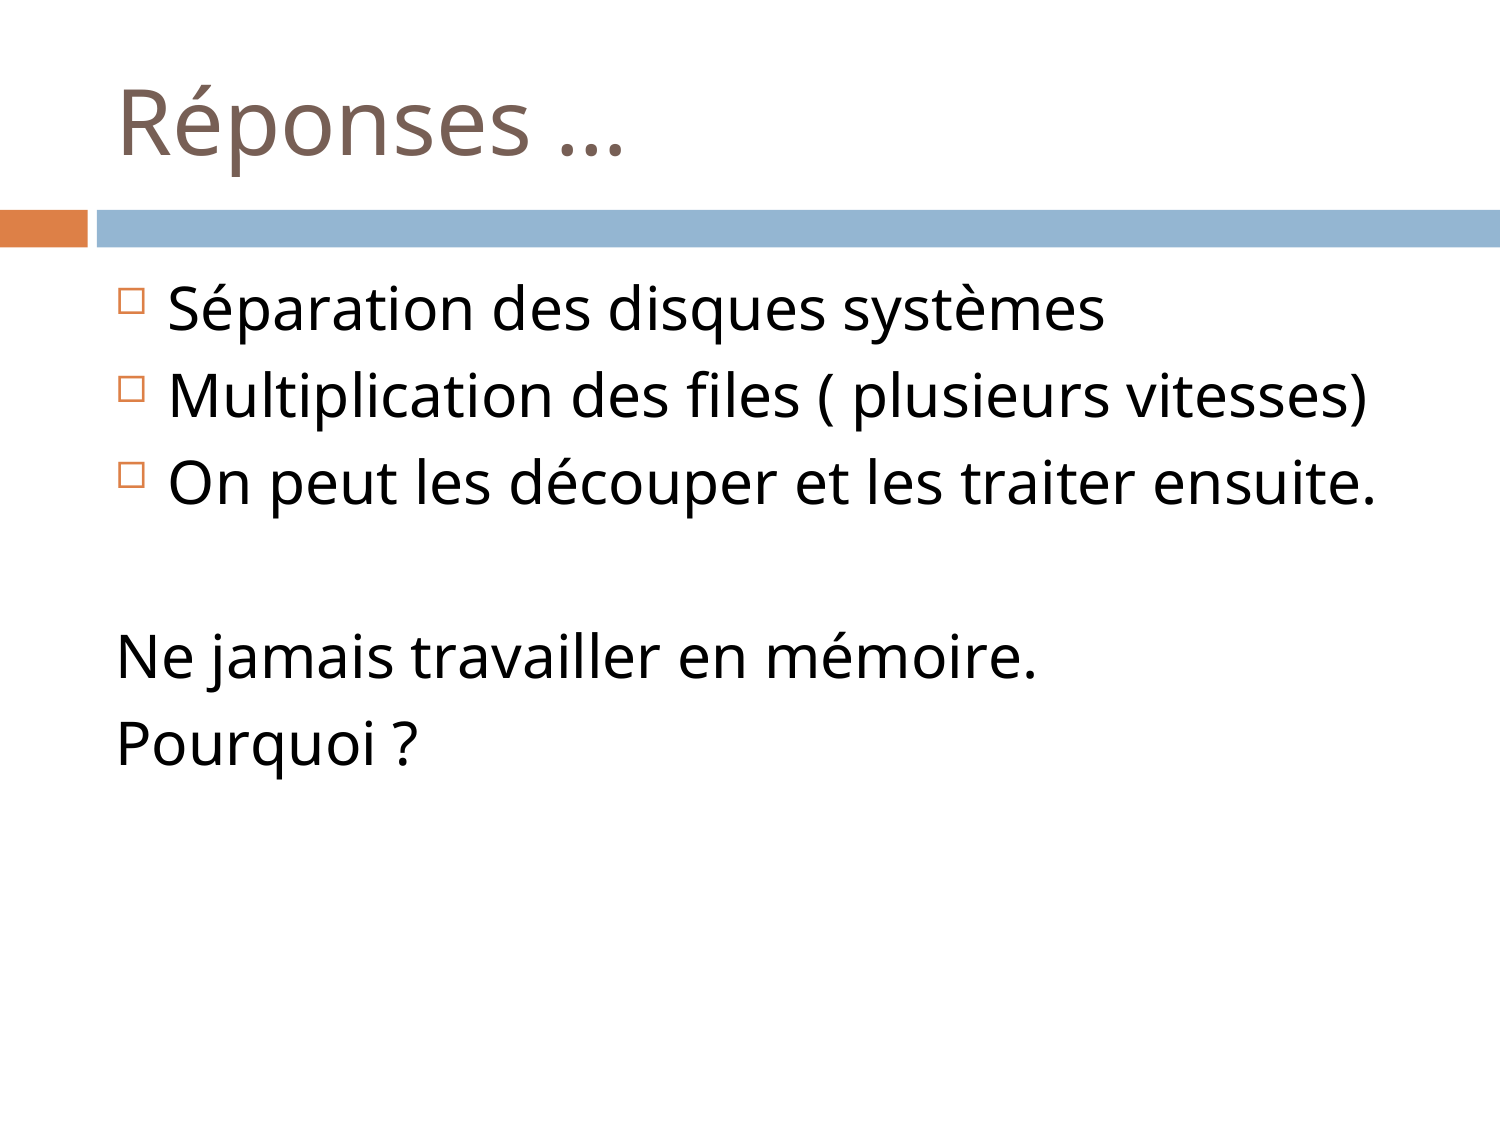

# Réponses …
Séparation des disques systèmes
Multiplication des files ( plusieurs vitesses)
On peut les découper et les traiter ensuite.
Ne jamais travailler en mémoire.
Pourquoi ?